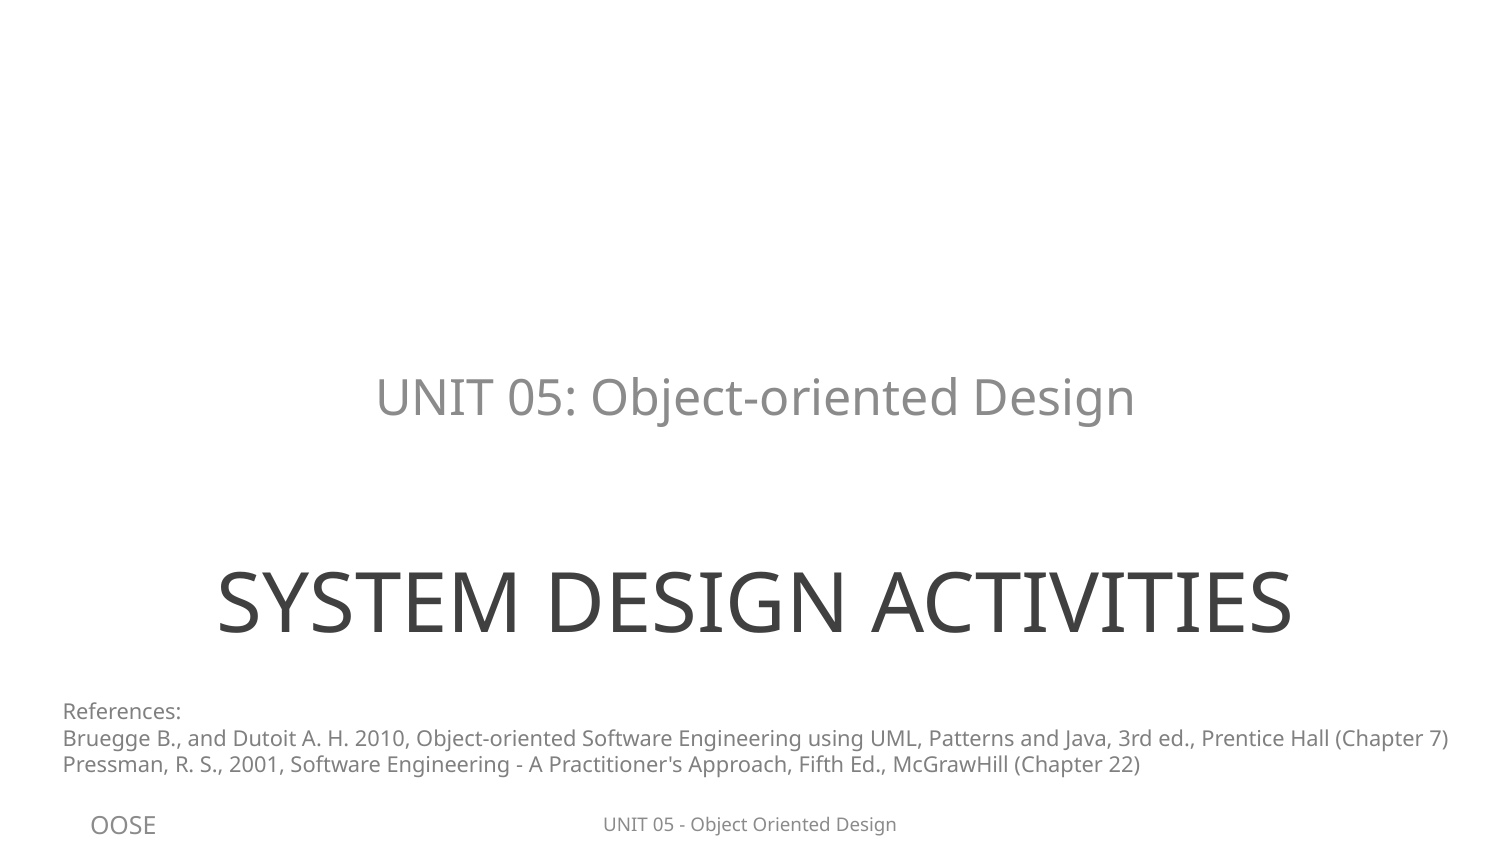

UNIT 05: Object-oriented Design
# System design activities
References:
Bruegge B., and Dutoit A. H. 2010, Object-oriented Software Engineering using UML, Patterns and Java, 3rd ed., Prentice Hall (Chapter 7)
Pressman, R. S., 2001, Software Engineering - A Practitioner's Approach, Fifth Ed., McGrawHill (Chapter 22)
OOSE
UNIT 05 - Object Oriented Design